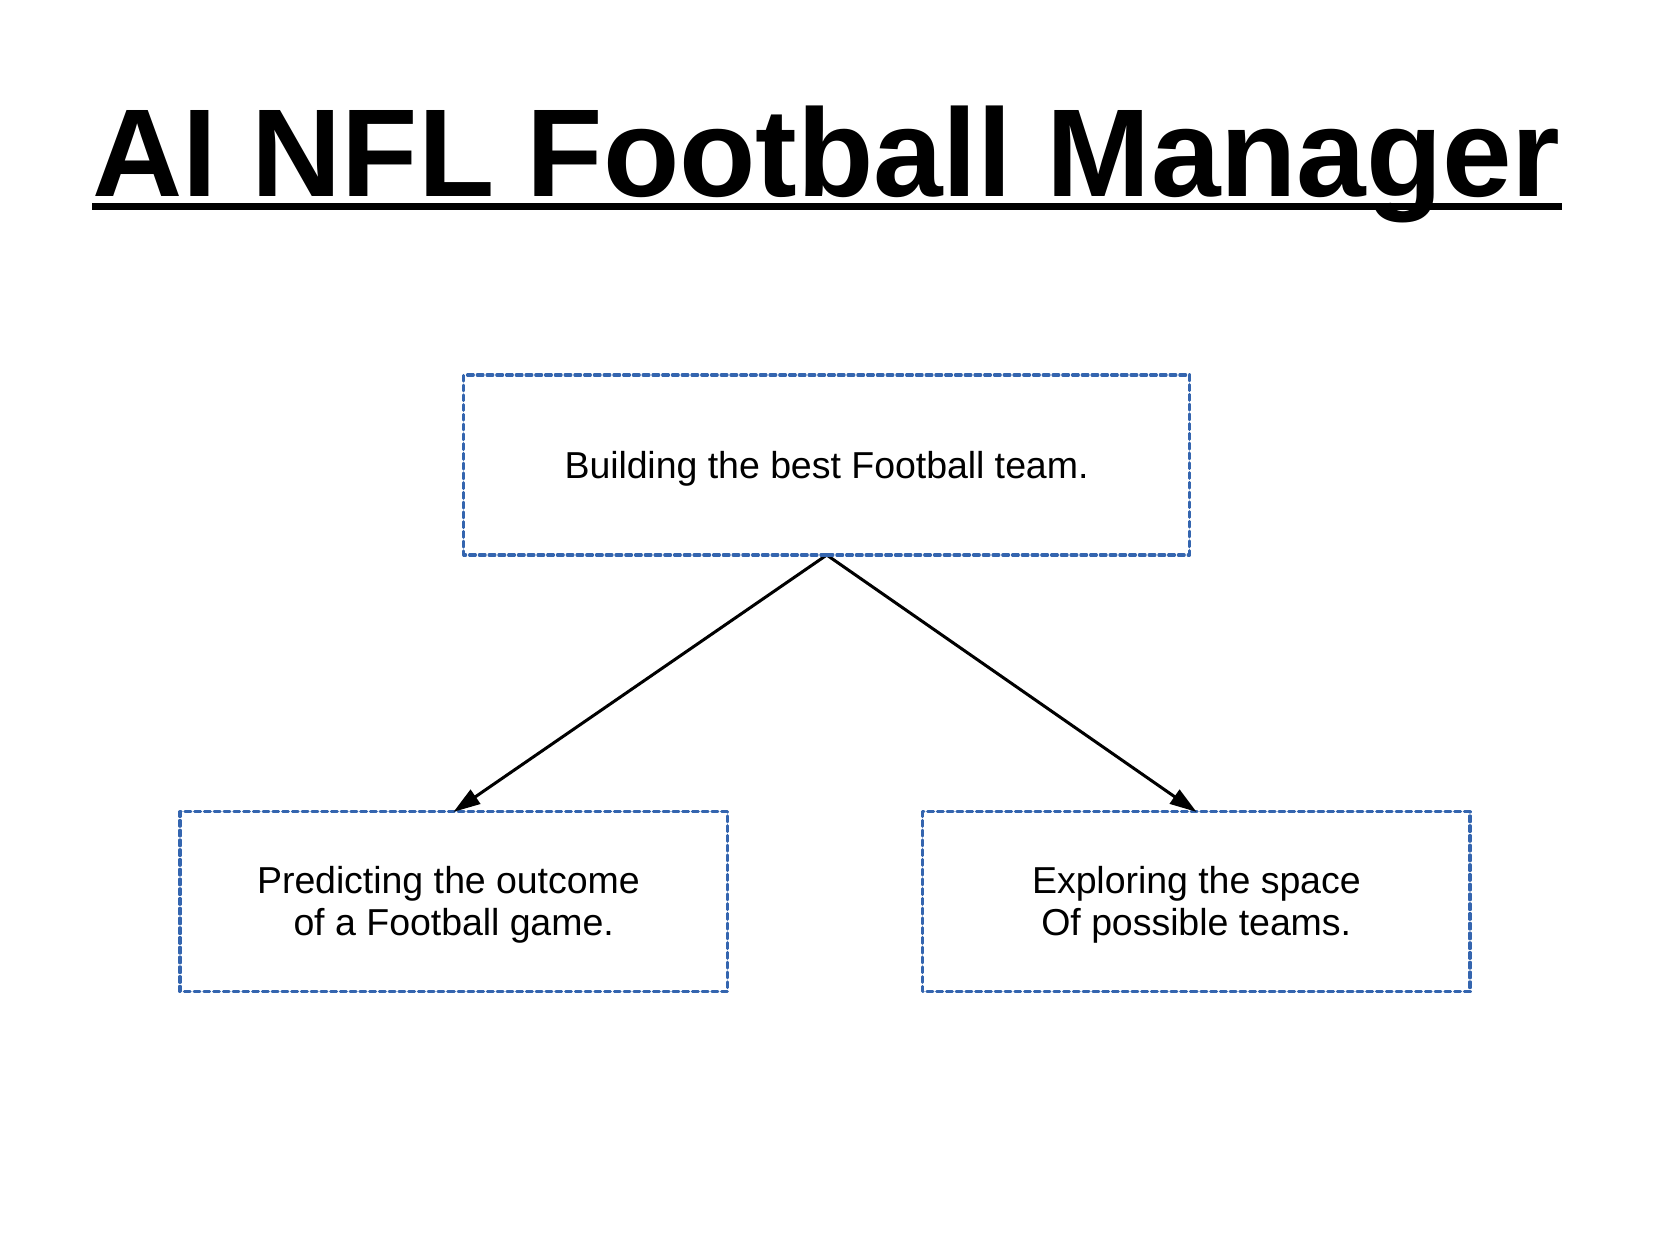

# AI NFL Football Manager
Building the best Football team.
Predicting the outcome
of a Football game.
Exploring the space
Of possible teams.